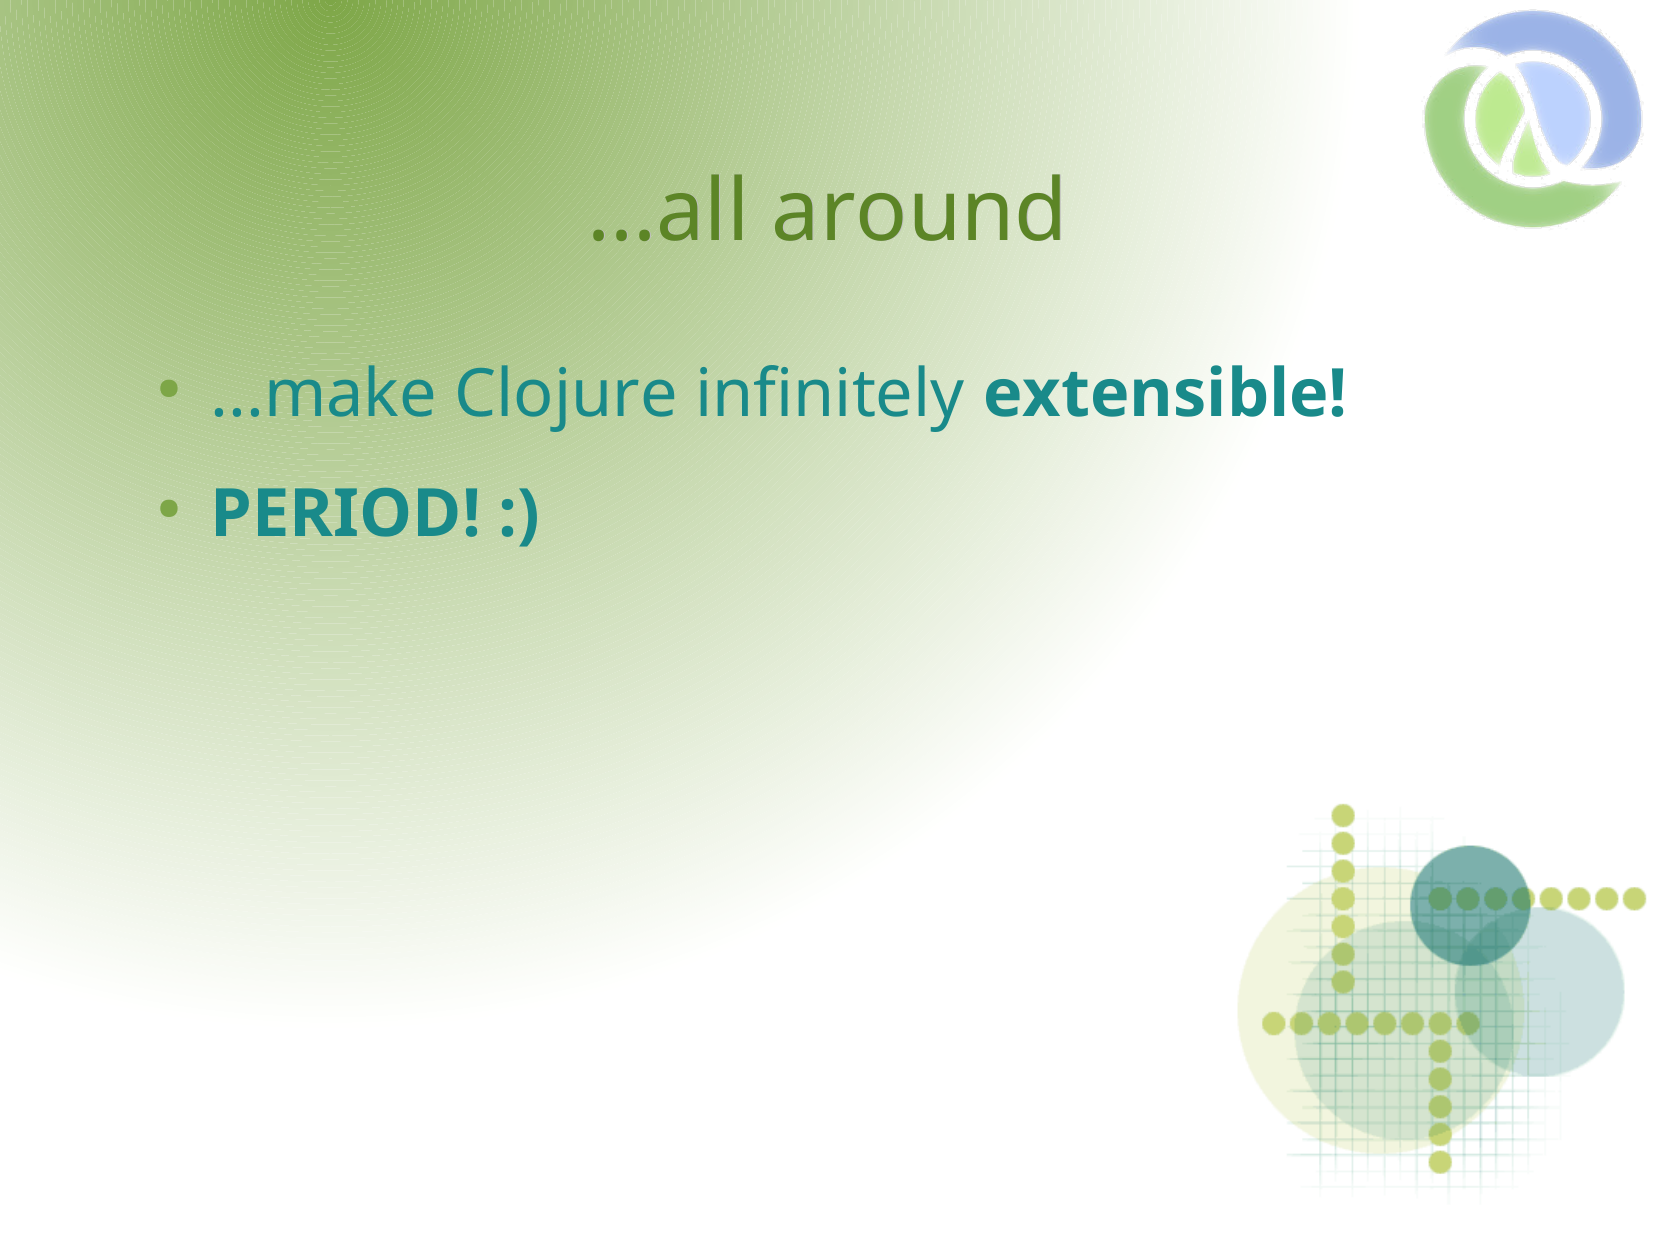

# ...all around
...make Clojure infinitely extensible!
PERIOD! :)